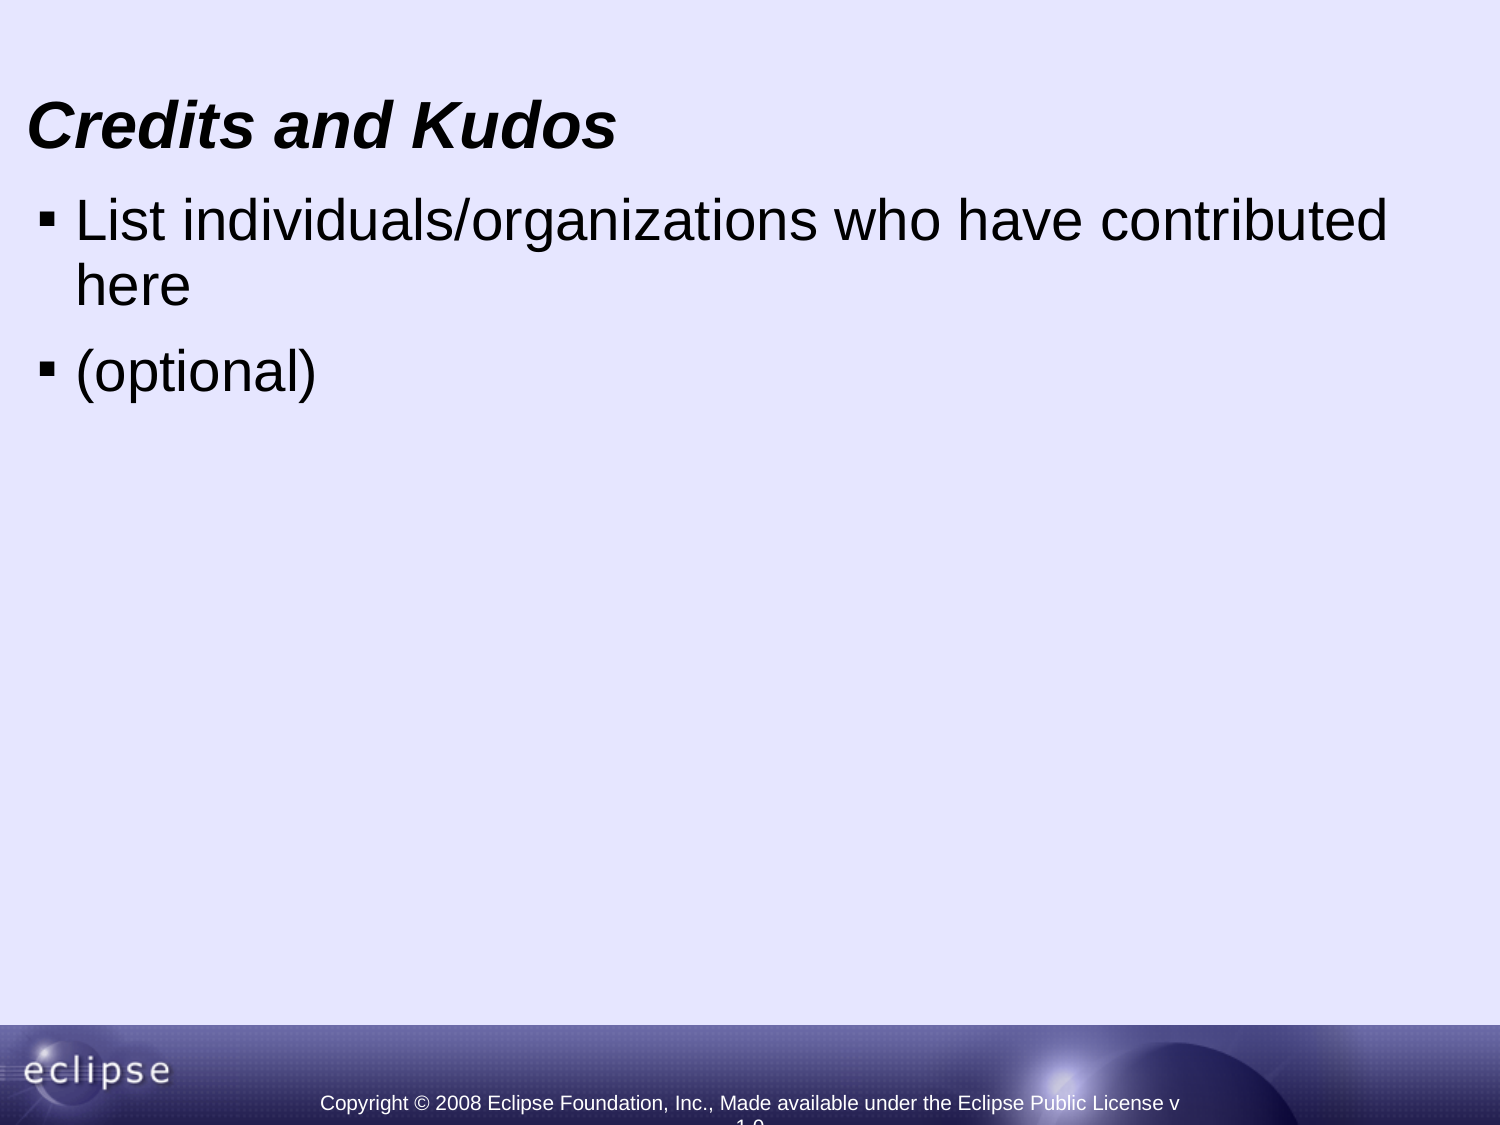

# Credits and Kudos
List individuals/organizations who have contributed here
(optional)